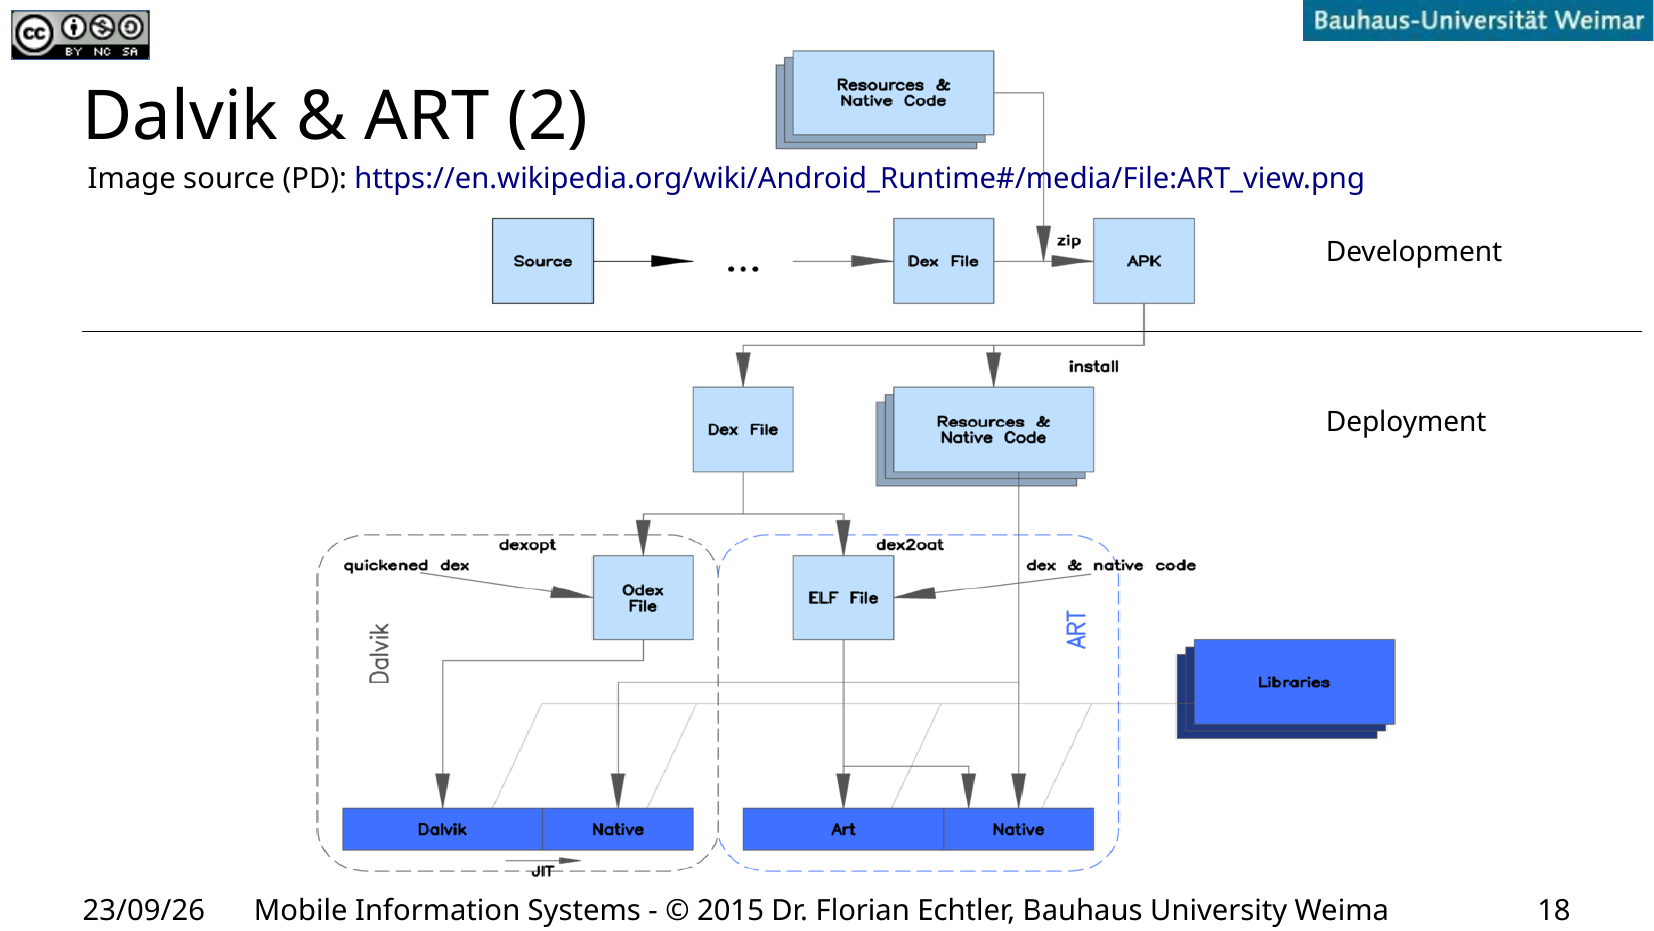

# Dalvik & ART (2)
Image source (PD): https://en.wikipedia.org/wiki/Android_Runtime#/media/File:ART_view.png
Development
Deployment
Mobile Information Systems - © 2015 Dr. Florian Echtler, Bauhaus University Weimar
18